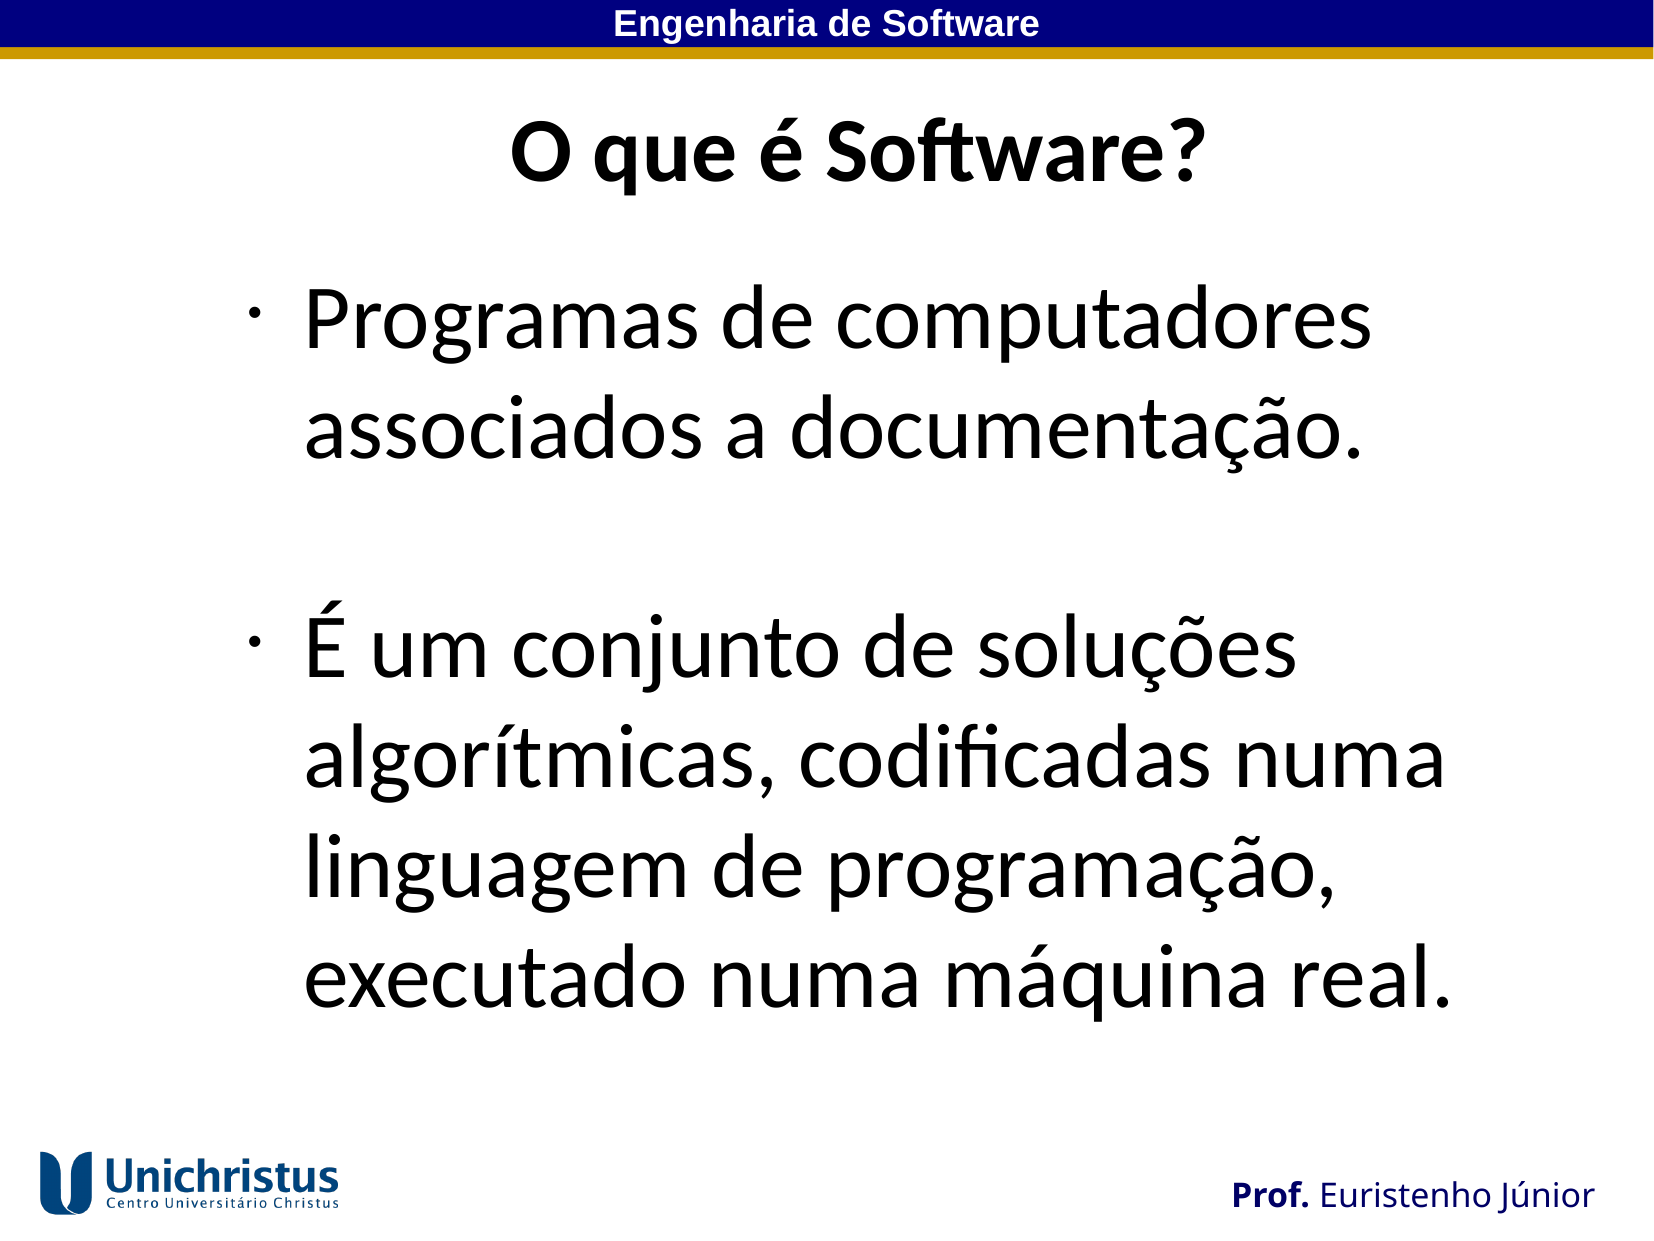

Engenharia de Software
# O que é Software?
Programas de computadores associados a documentação.
É um conjunto de soluções algorítmicas, codificadas numa linguagem de programação, executado numa máquina real.
Prof. Euristenho Júnior